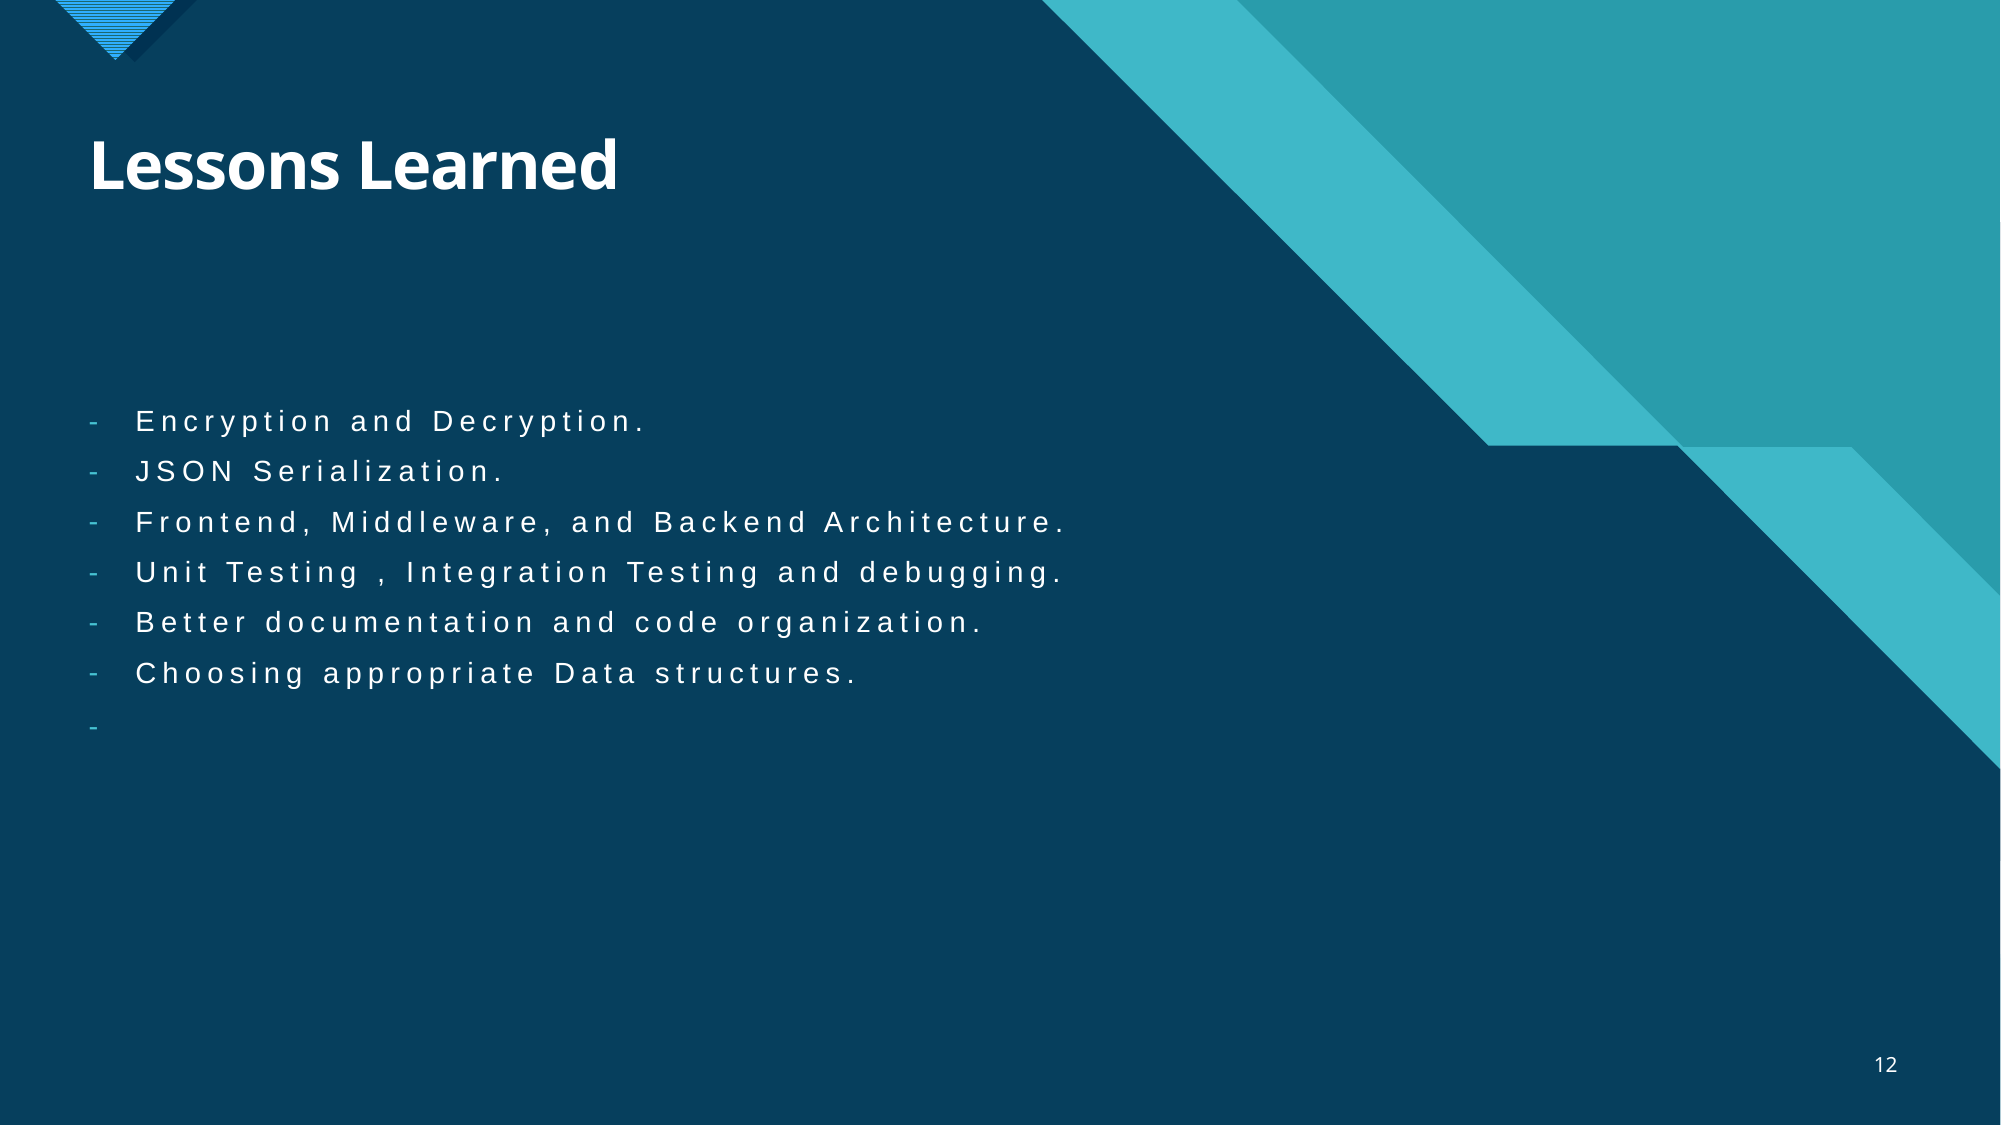

Lessons Learned
Encryption and Decryption.
JSON Serialization.
Frontend, Middleware, and Backend Architecture.
Unit Testing , Integration Testing and debugging.
Better documentation and code organization.
Choosing appropriate Data structures.
12